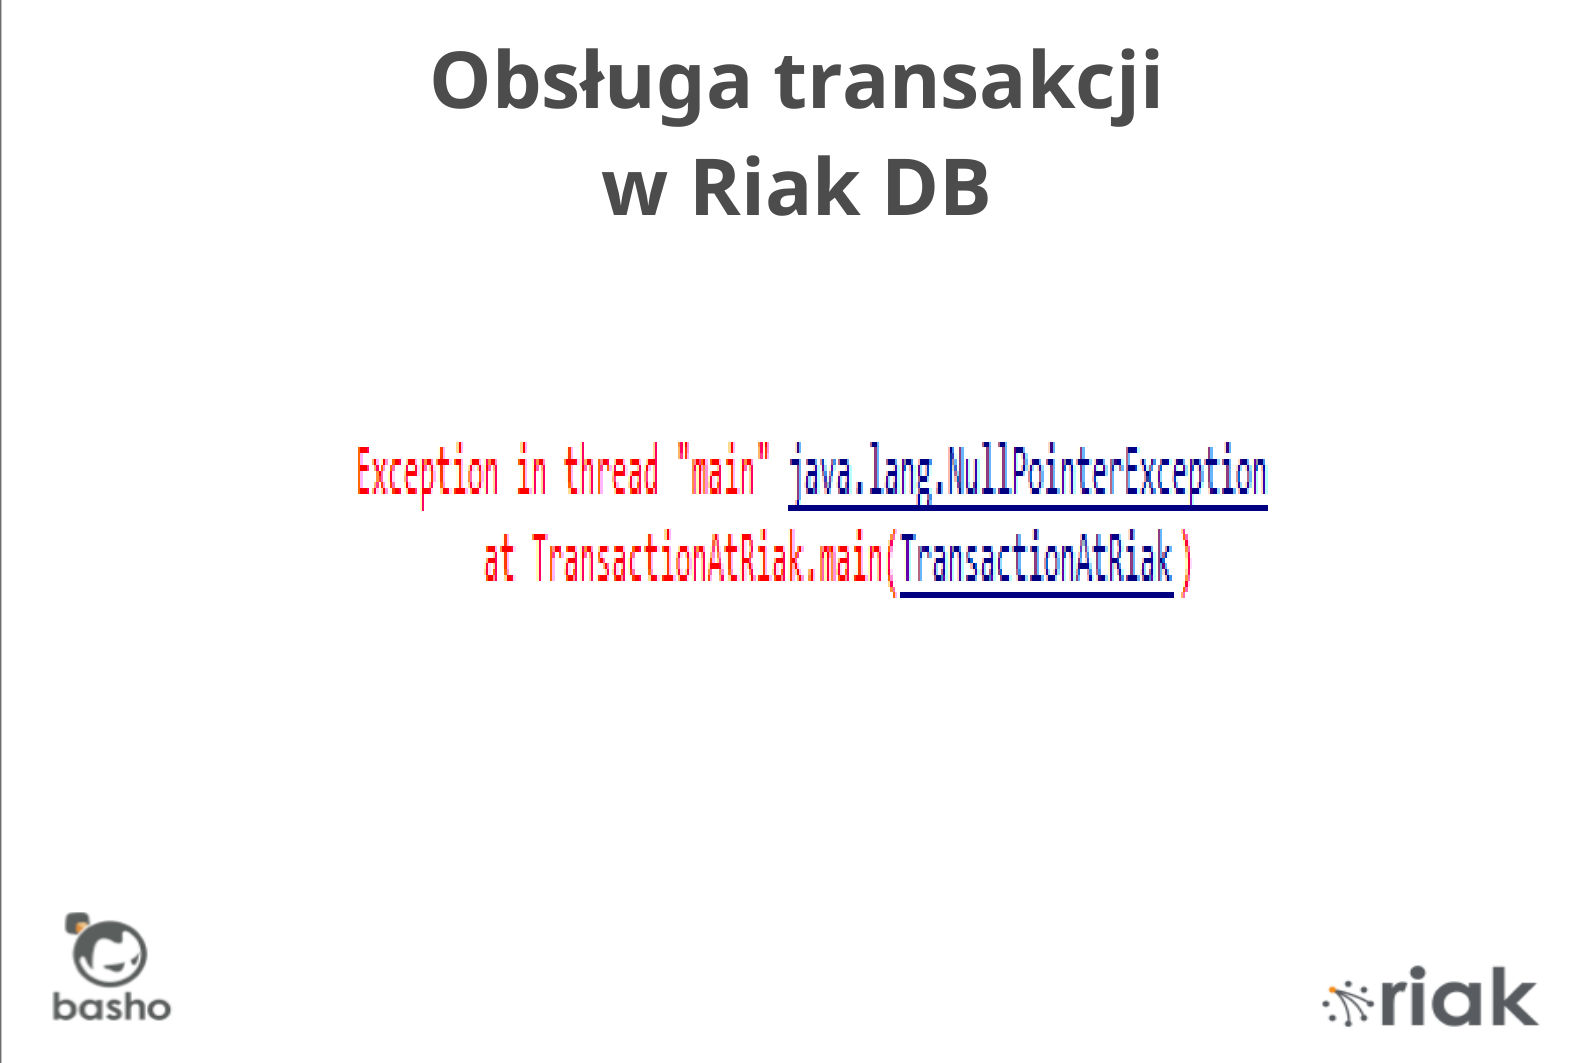

# Obsługa transakcji w Riak DB
31